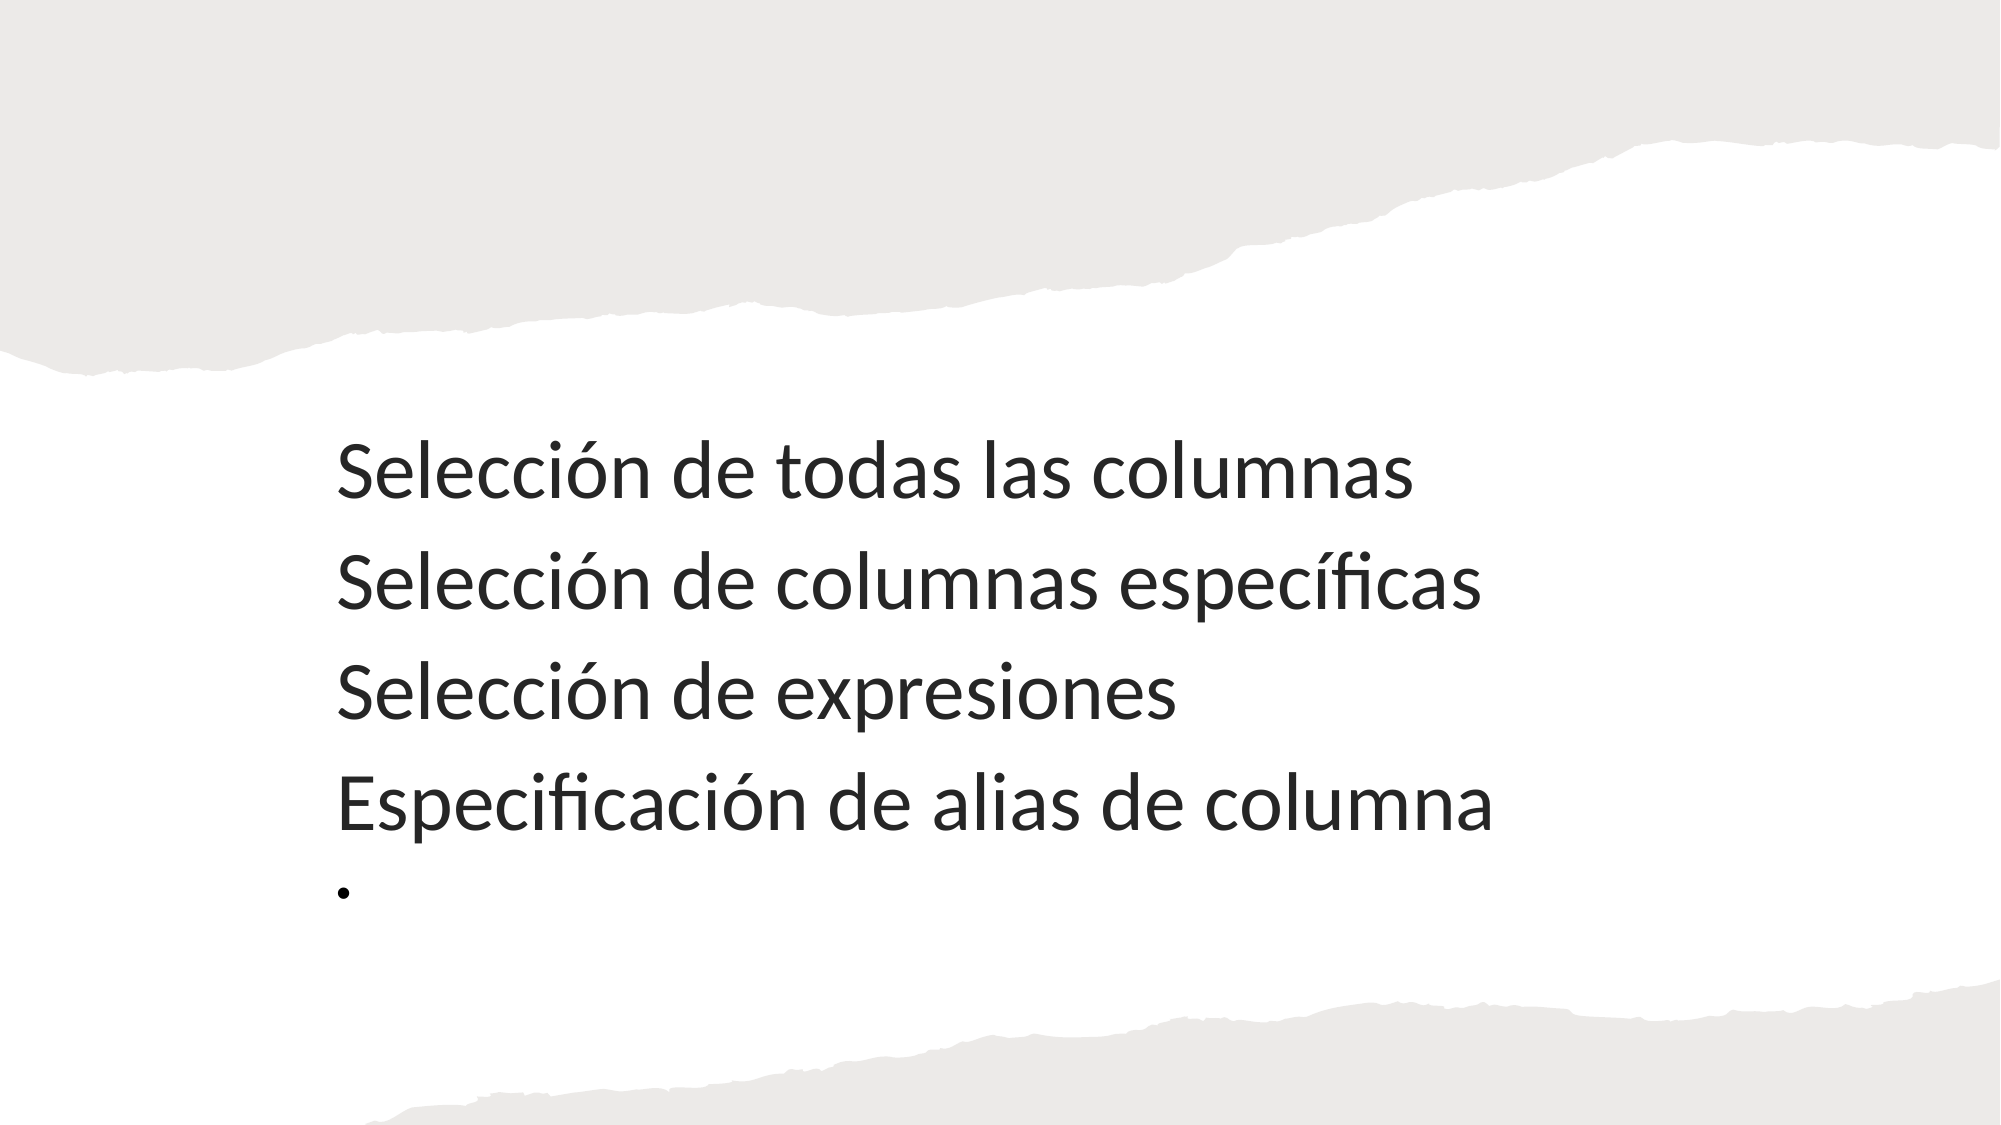

# Selección de todas las columnas
Selección de columnas específicas
Selección de expresiones
Especificación de alias de columna